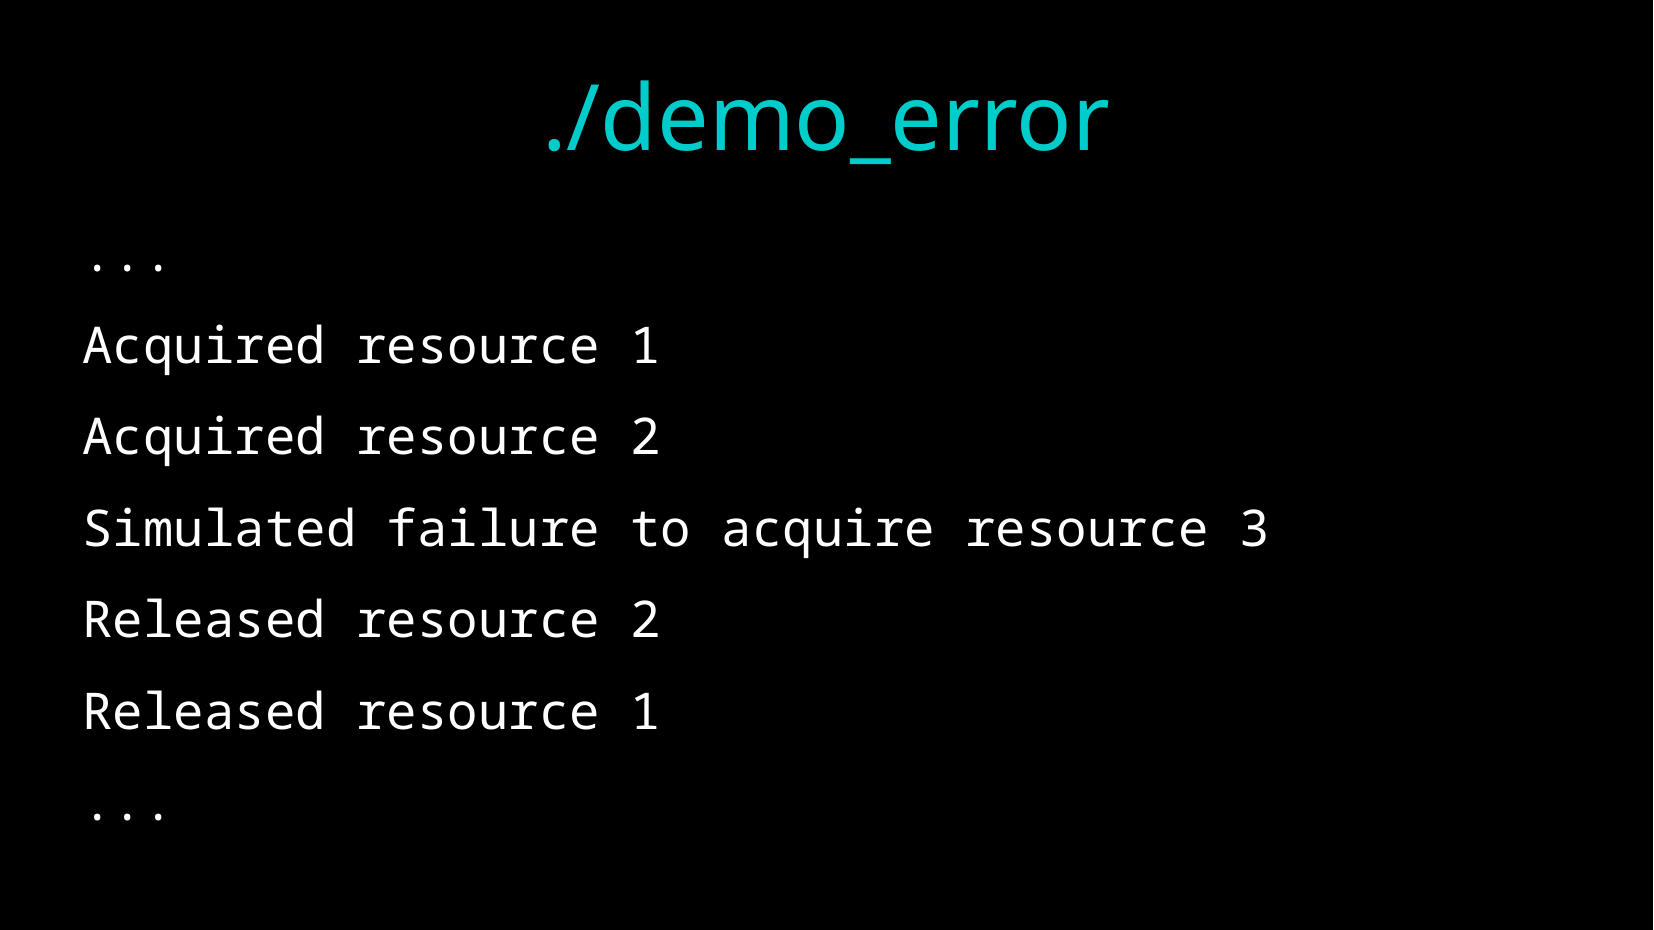

# ./demo_error
...
Acquired resource 1
Acquired resource 2
Simulated failure to acquire resource 3
Released resource 2
Released resource 1
...